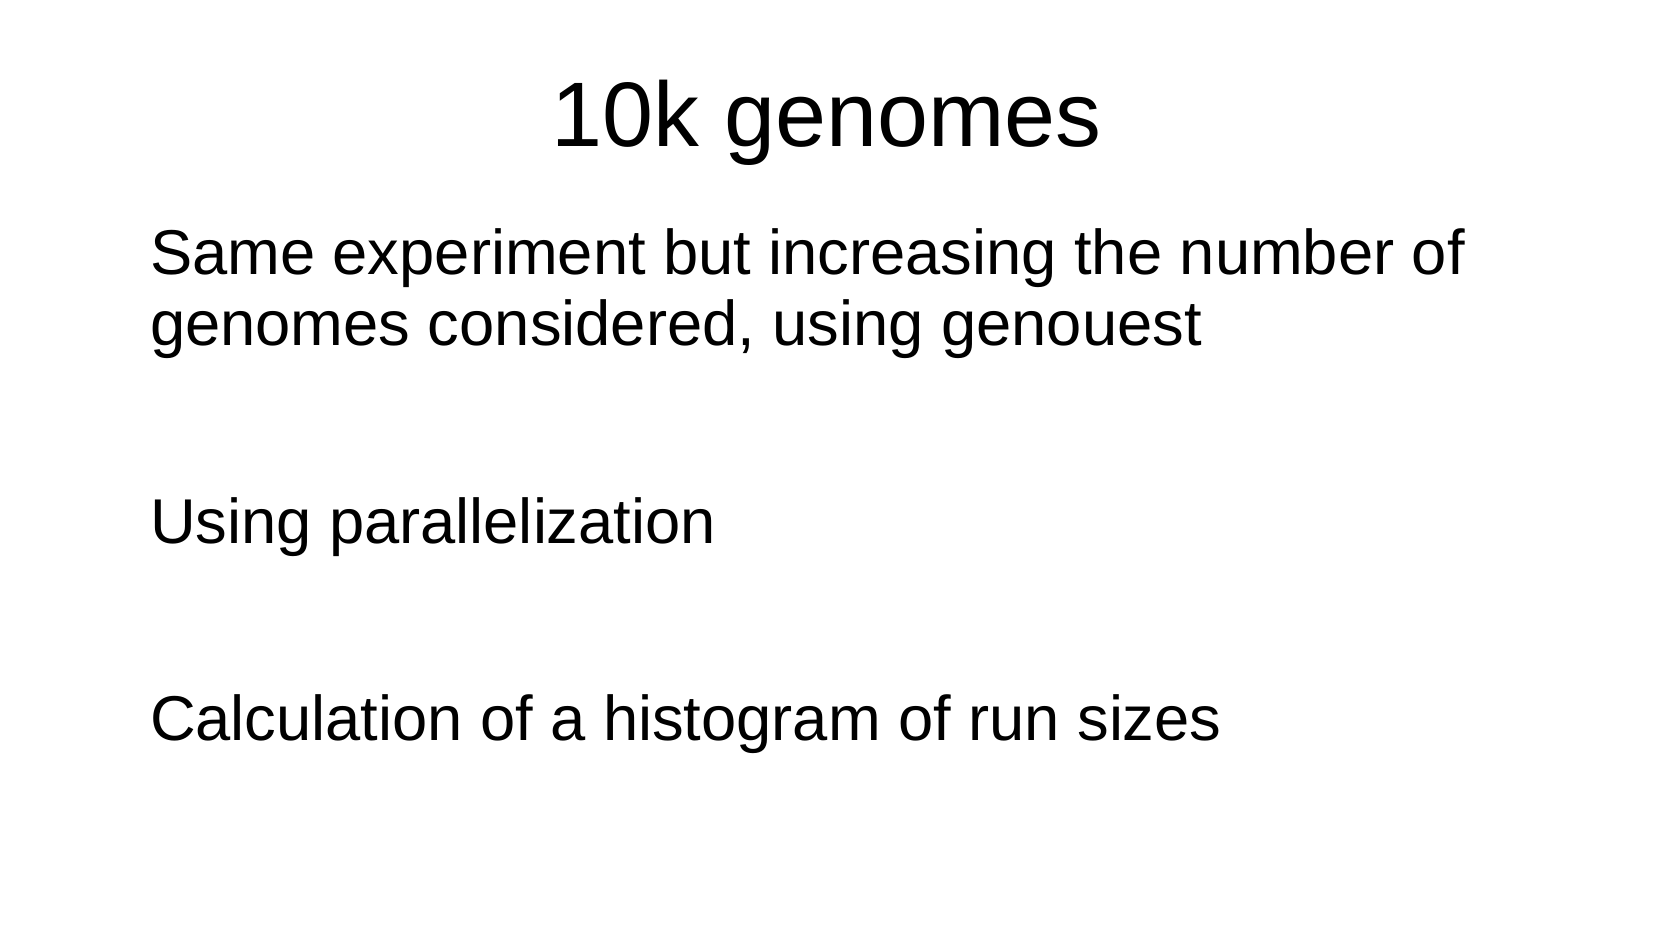

# 10k genomes
Same experiment but increasing the number of genomes considered, using genouest
Using parallelization
Calculation of a histogram of run sizes